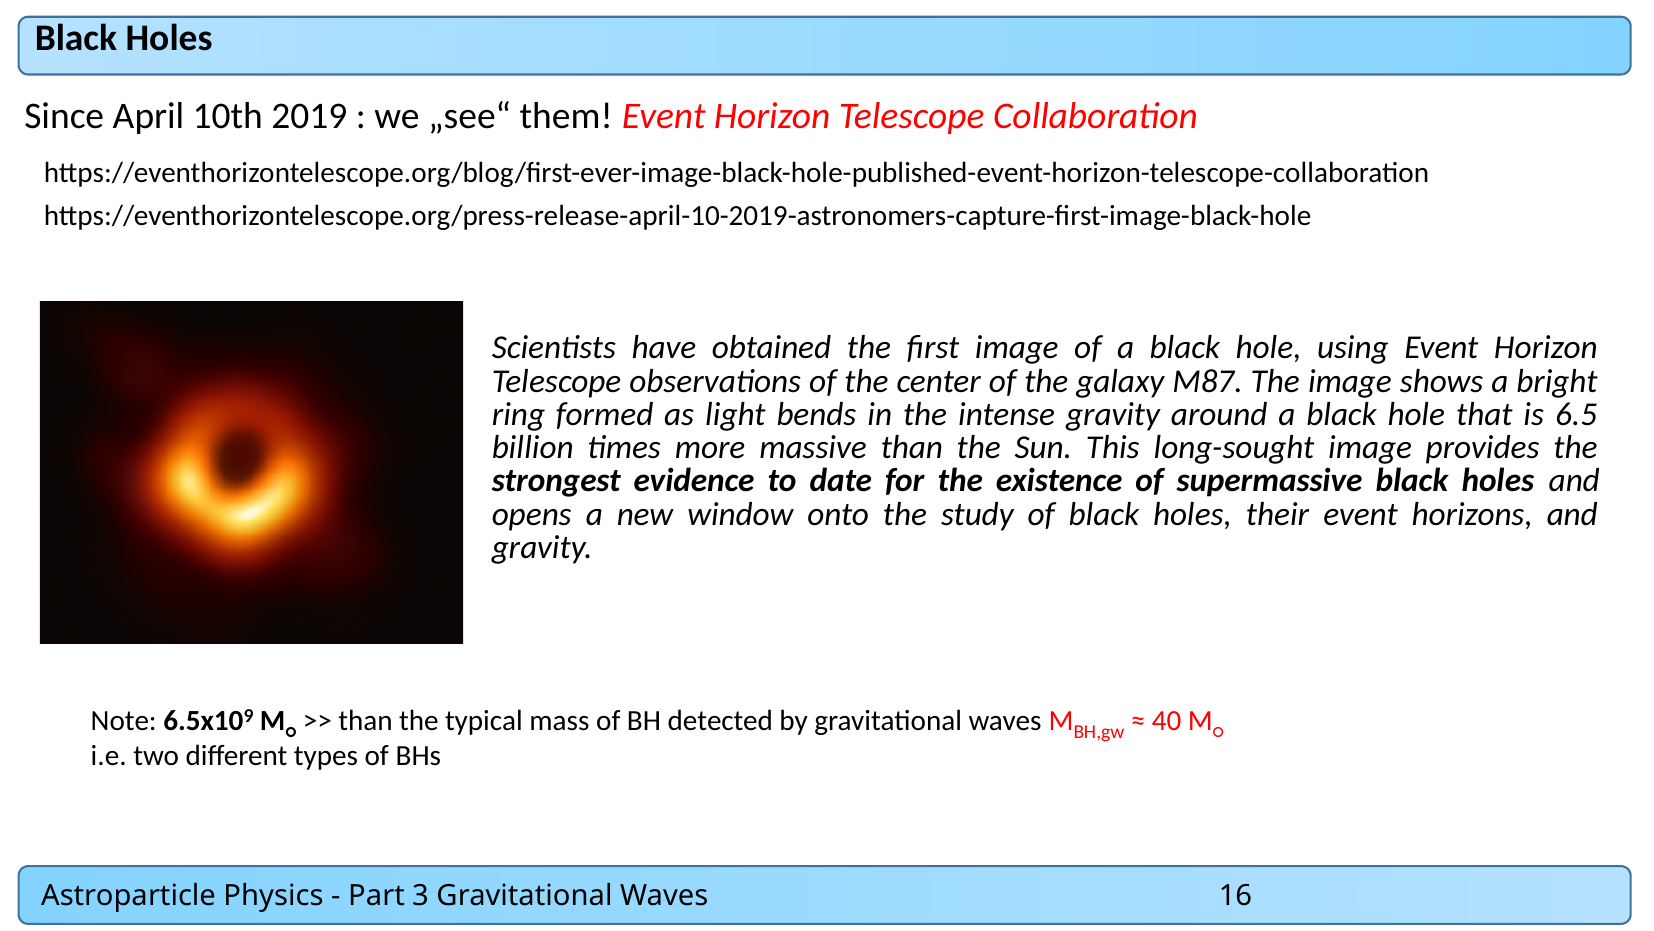

Black Holes
Since April 10th 2019 : we „see“ them! Event Horizon Telescope Collaboration
https://eventhorizontelescope.org/blog/first-ever-image-black-hole-published-event-horizon-telescope-collaboration
https://eventhorizontelescope.org/press-release-april-10-2019-astronomers-capture-first-image-black-hole
Scientists have obtained the first image of a black hole, using Event Horizon Telescope observations of the center of the galaxy M87. The image shows a bright ring formed as light bends in the intense gravity around a black hole that is 6.5 billion times more massive than the Sun. This long-sought image provides the strongest evidence to date for the existence of supermassive black holes and opens a new window onto the study of black holes, their event horizons, and gravity.
Note: 6.5x109 M○ >> than the typical mass of BH detected by gravitational waves MBH,gw ≈ 40 M○
i.e. two different types of BHs
Astroparticle Physics - Part 3 Gravitational Waves